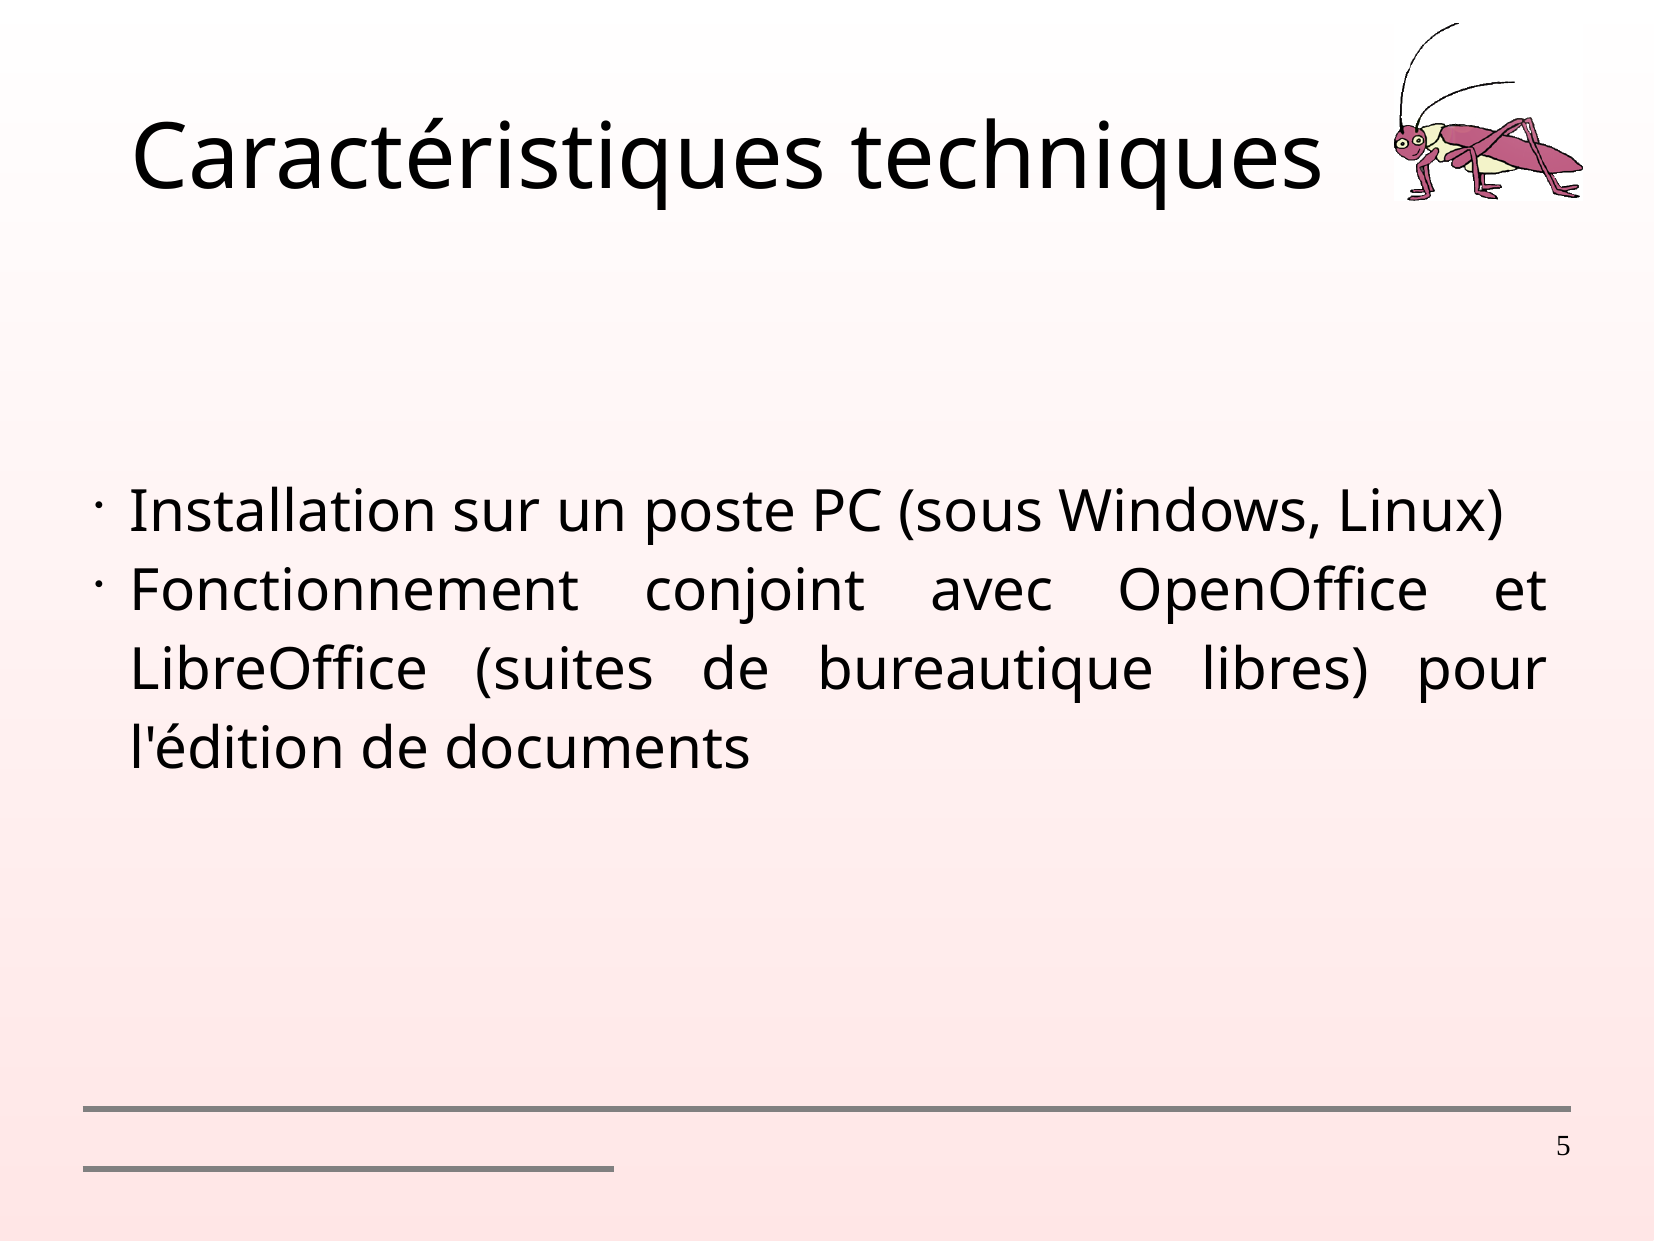

# Caractéristiques techniques
Installation sur un poste PC (sous Windows, Linux)
Fonctionnement conjoint avec OpenOffice et LibreOffice (suites de bureautique libres) pour l'édition de documents
5